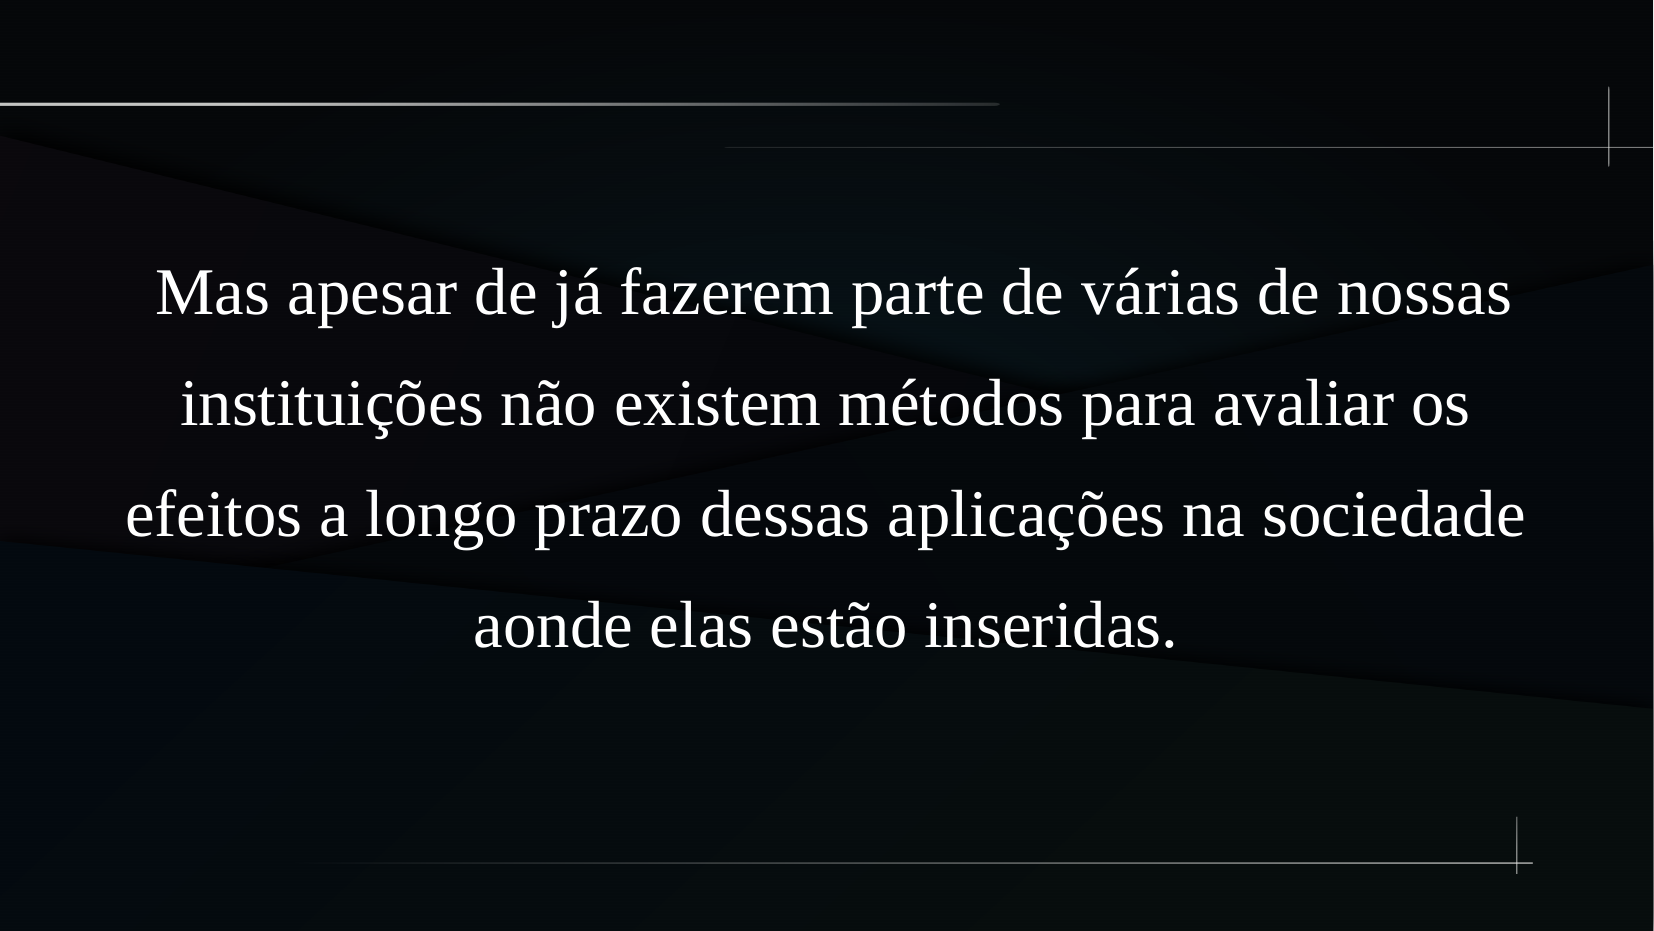

#
 Mas apesar de já fazerem parte de várias de nossas instituições não existem métodos para avaliar os efeitos a longo prazo dessas aplicações na sociedade aonde elas estão inseridas.